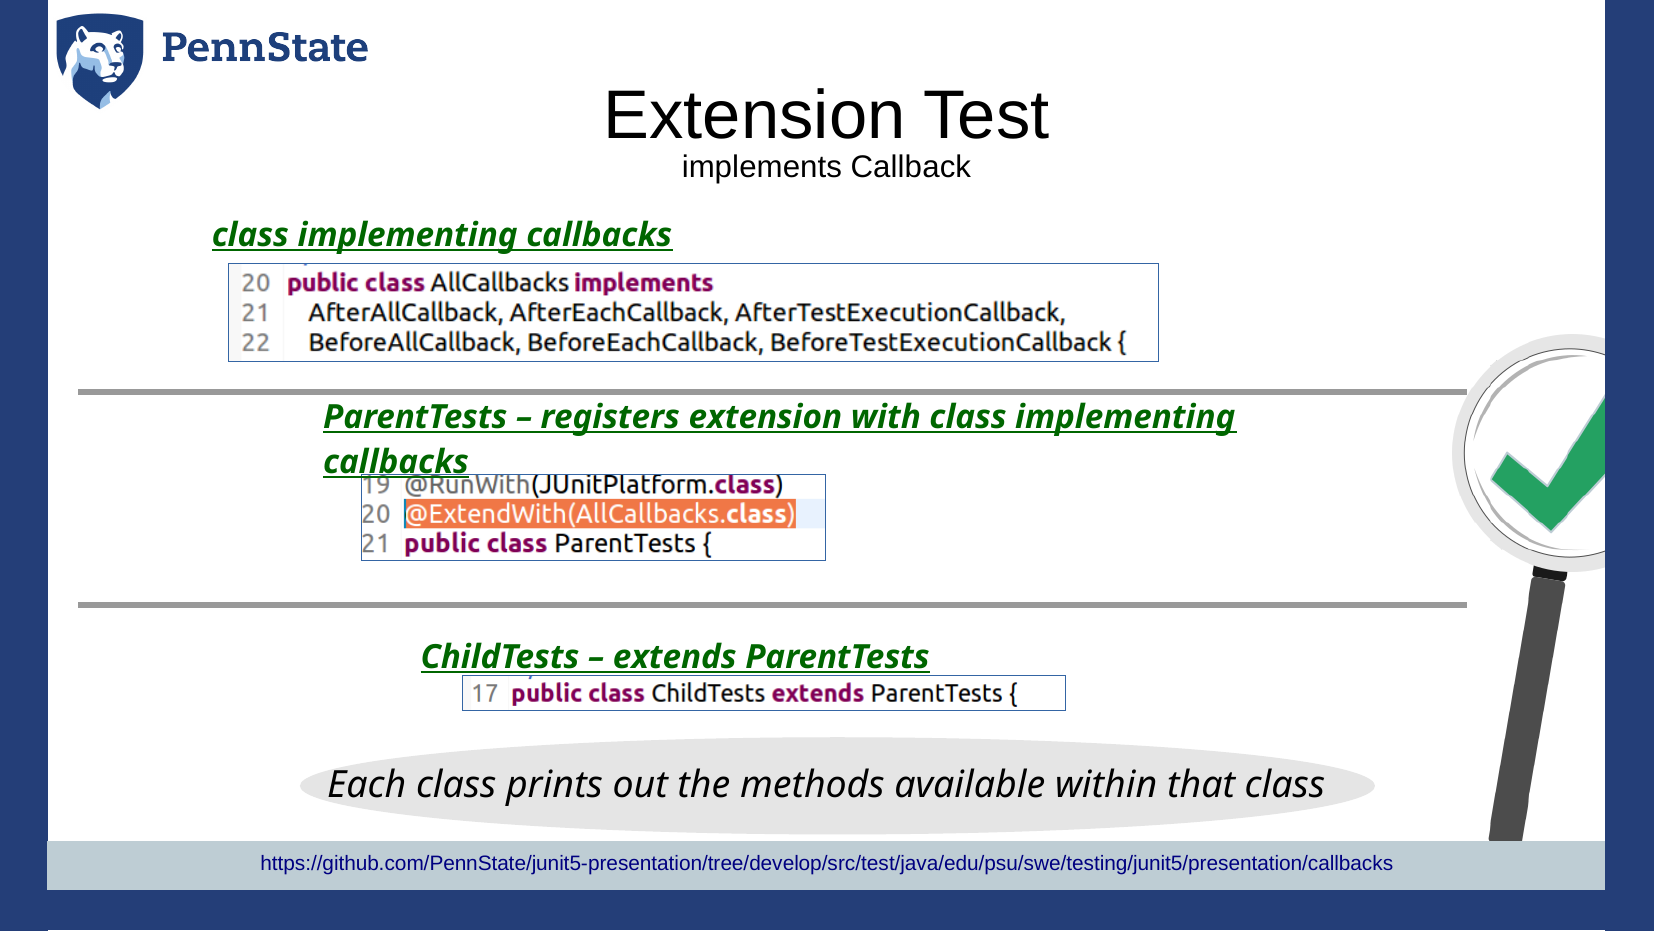

# Extension Test
implements Callback
class implementing callbacks
ParentTests – registers extension with class implementing callbacks
ChildTests – extends ParentTests
Each class prints out the methods available within that class
https://github.com/PennState/junit5-presentation/tree/develop/src/test/java/edu/psu/swe/testing/junit5/presentation/callbacks